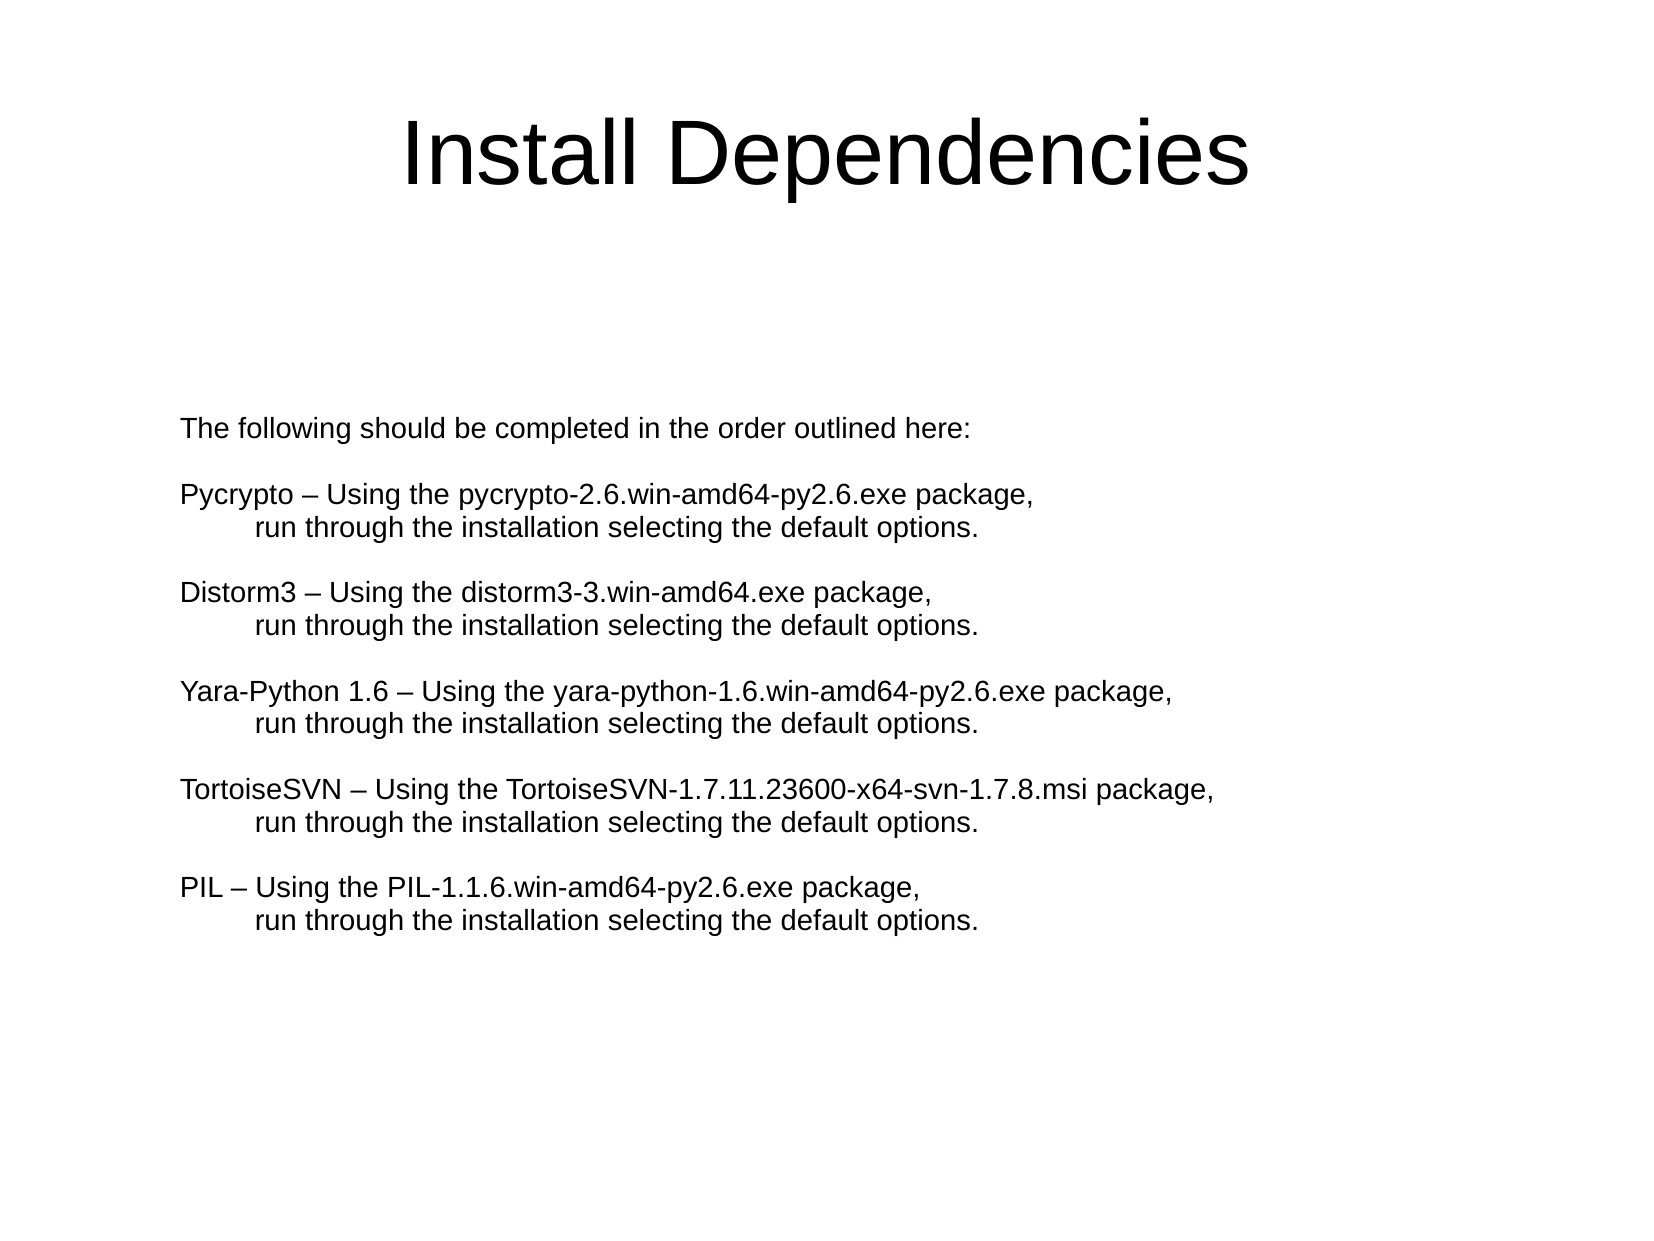

# Install Dependencies
The following should be completed in the order outlined here:
Pycrypto – Using the pycrypto-2.6.win-amd64-py2.6.exe package,
	run through the installation selecting the default options.
Distorm3 – Using the distorm3-3.win-amd64.exe package,
	run through the installation selecting the default options.
Yara-Python 1.6 – Using the yara-python-1.6.win-amd64-py2.6.exe package,
	run through the installation selecting the default options.
TortoiseSVN – Using the TortoiseSVN-1.7.11.23600-x64-svn-1.7.8.msi package,
	run through the installation selecting the default options.
PIL – Using the PIL-1.1.6.win-amd64-py2.6.exe package,
	run through the installation selecting the default options.